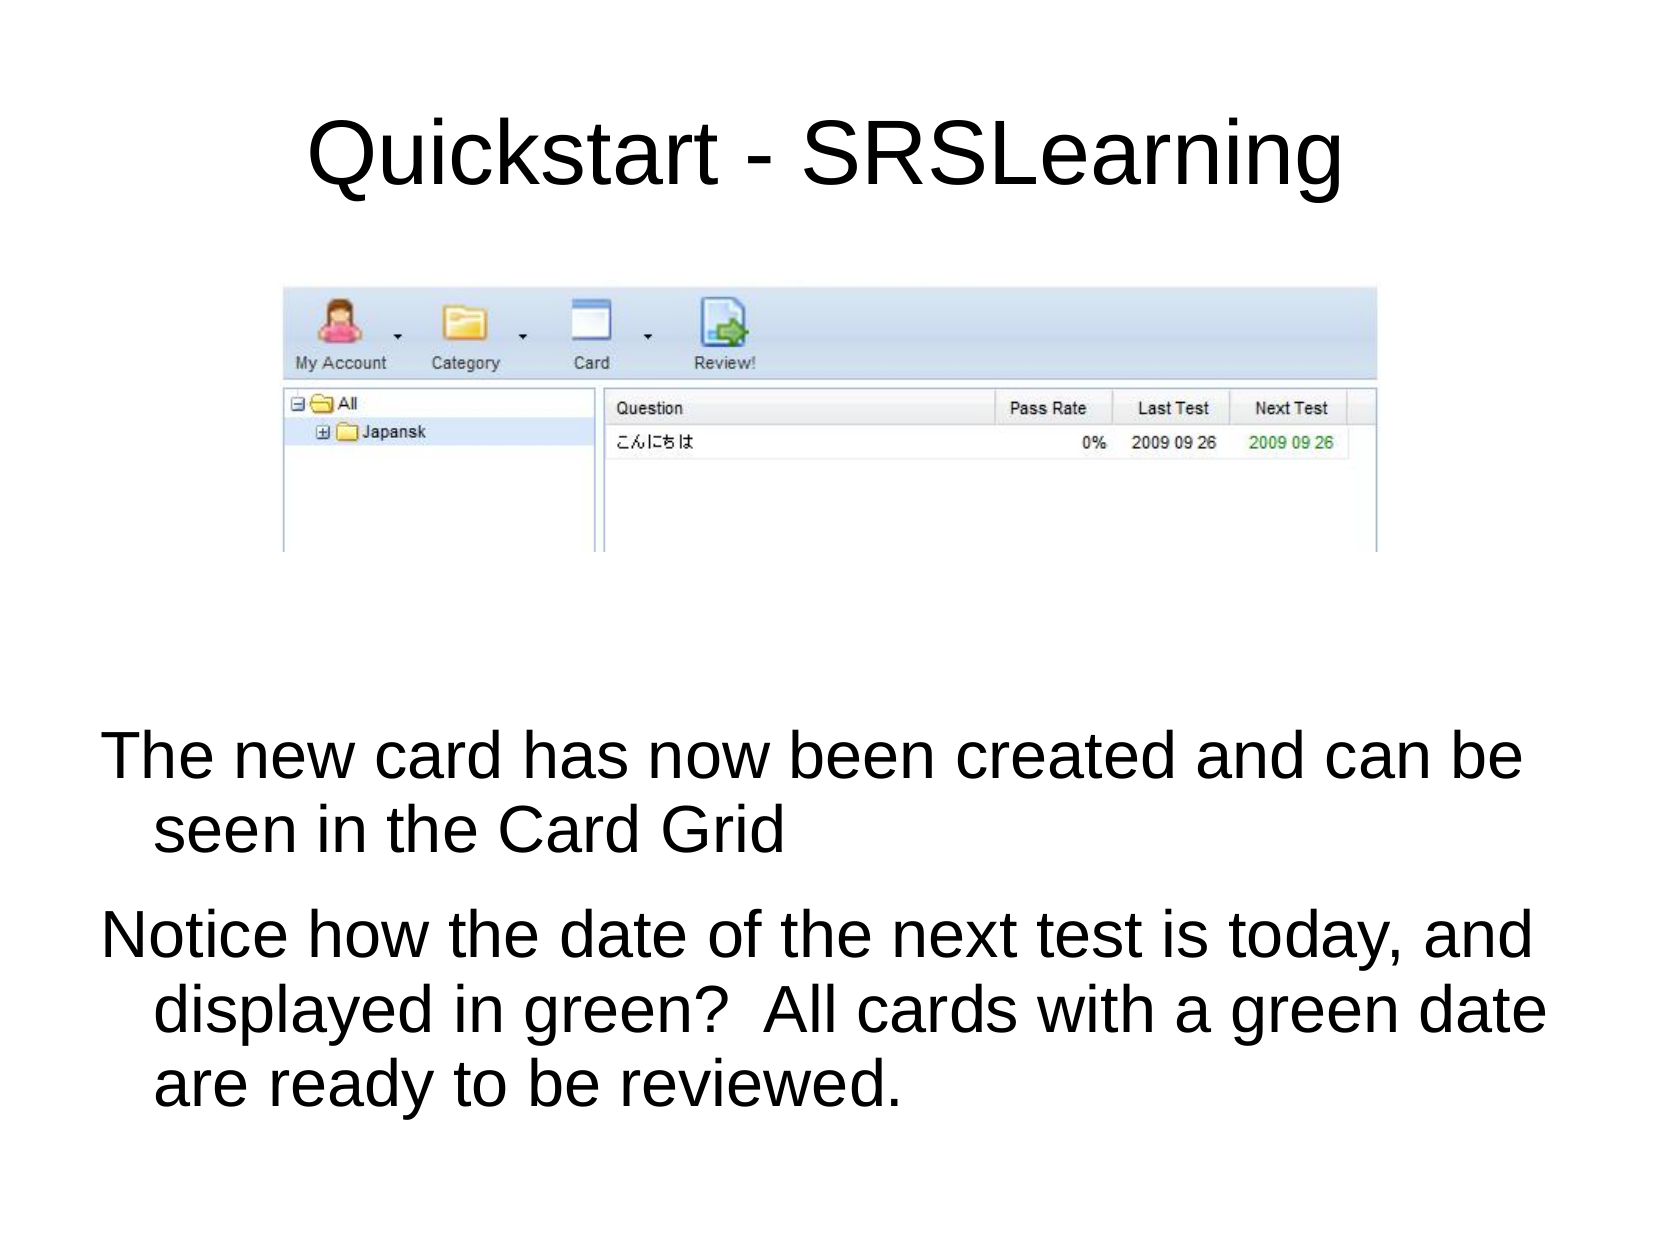

# Quickstart - SRSLearning
The new card has now been created and can be seen in the Card Grid
Notice how the date of the next test is today, and displayed in green? All cards with a green date are ready to be reviewed.